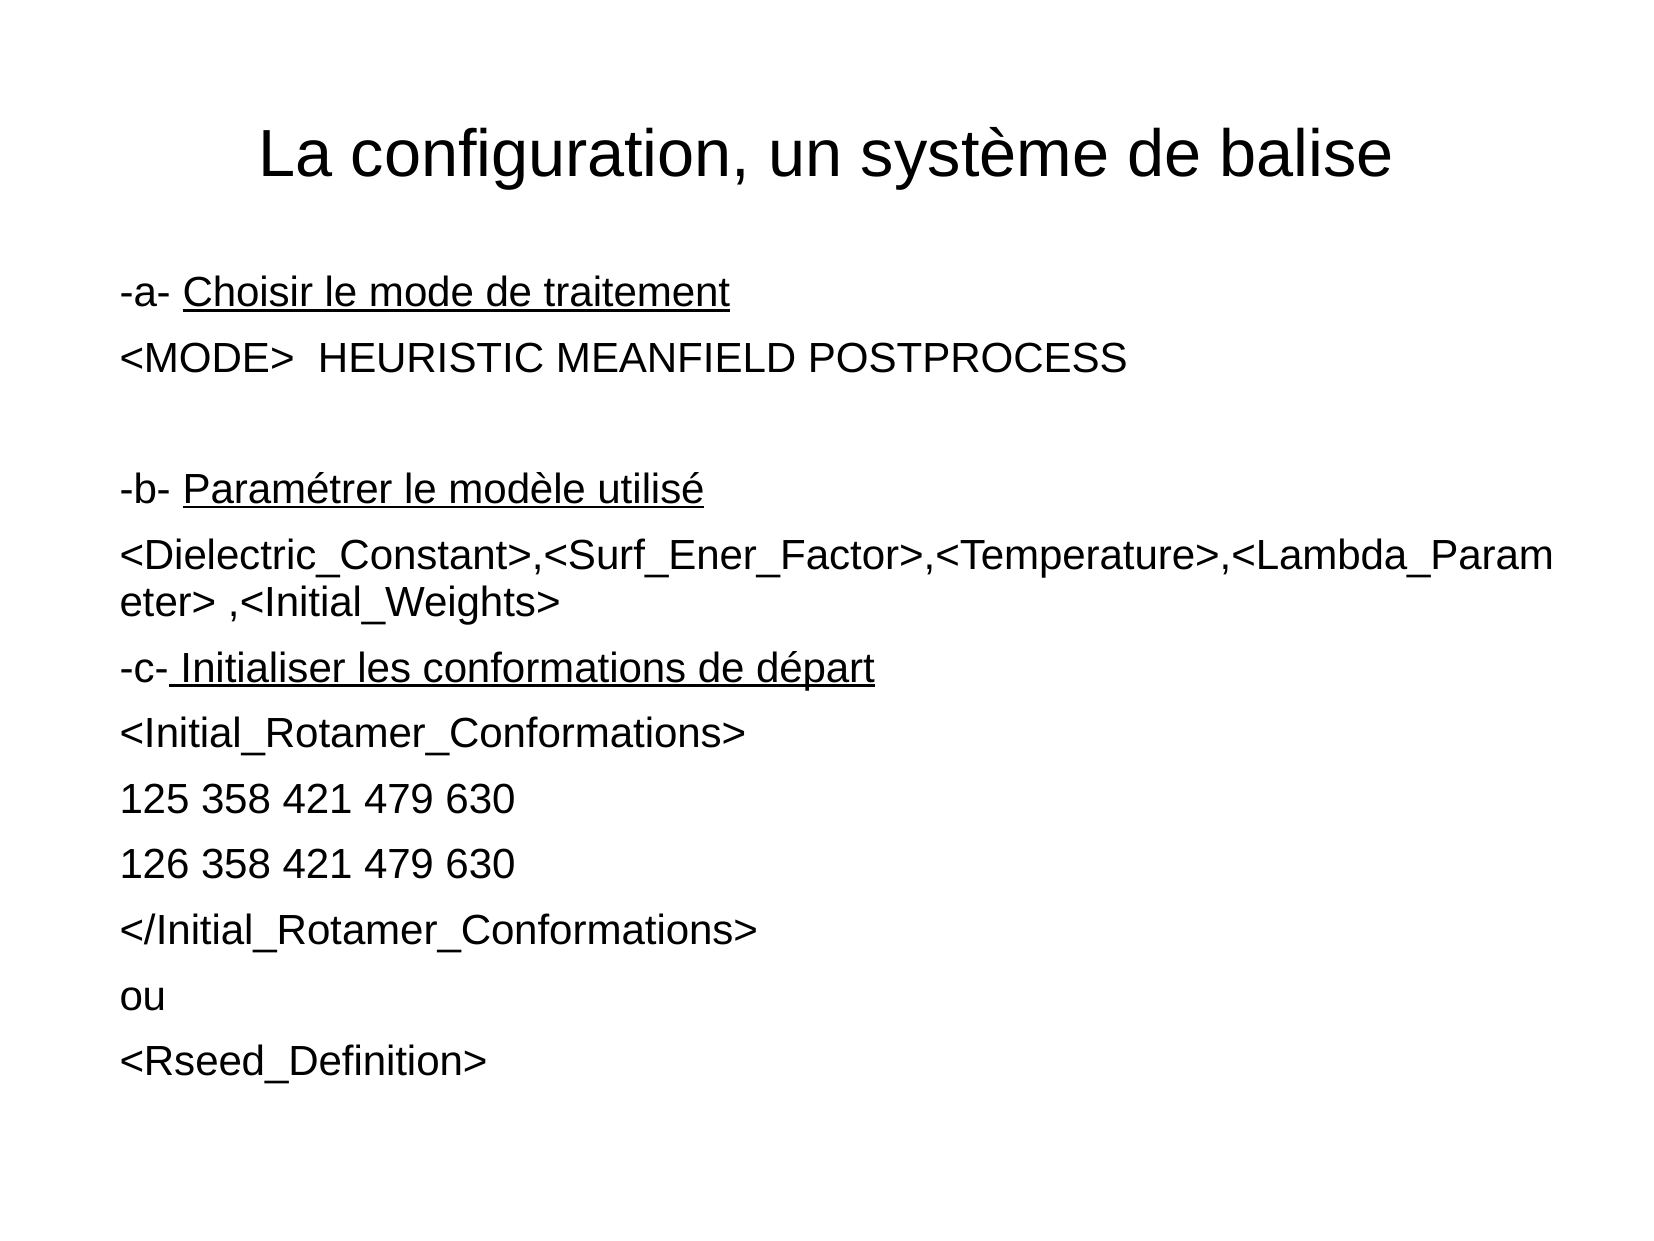

# La configuration, un système de balise
-a- Choisir le mode de traitement
<MODE> HEURISTIC MEANFIELD POSTPROCESS
-b- Paramétrer le modèle utilisé
<Dielectric_Constant>,<Surf_Ener_Factor>,<Temperature>,<Lambda_Parameter> ,<Initial_Weights>
-c- Initialiser les conformations de départ
<Initial_Rotamer_Conformations>
125 358 421 479 630
126 358 421 479 630
</Initial_Rotamer_Conformations>
ou
<Rseed_Definition>